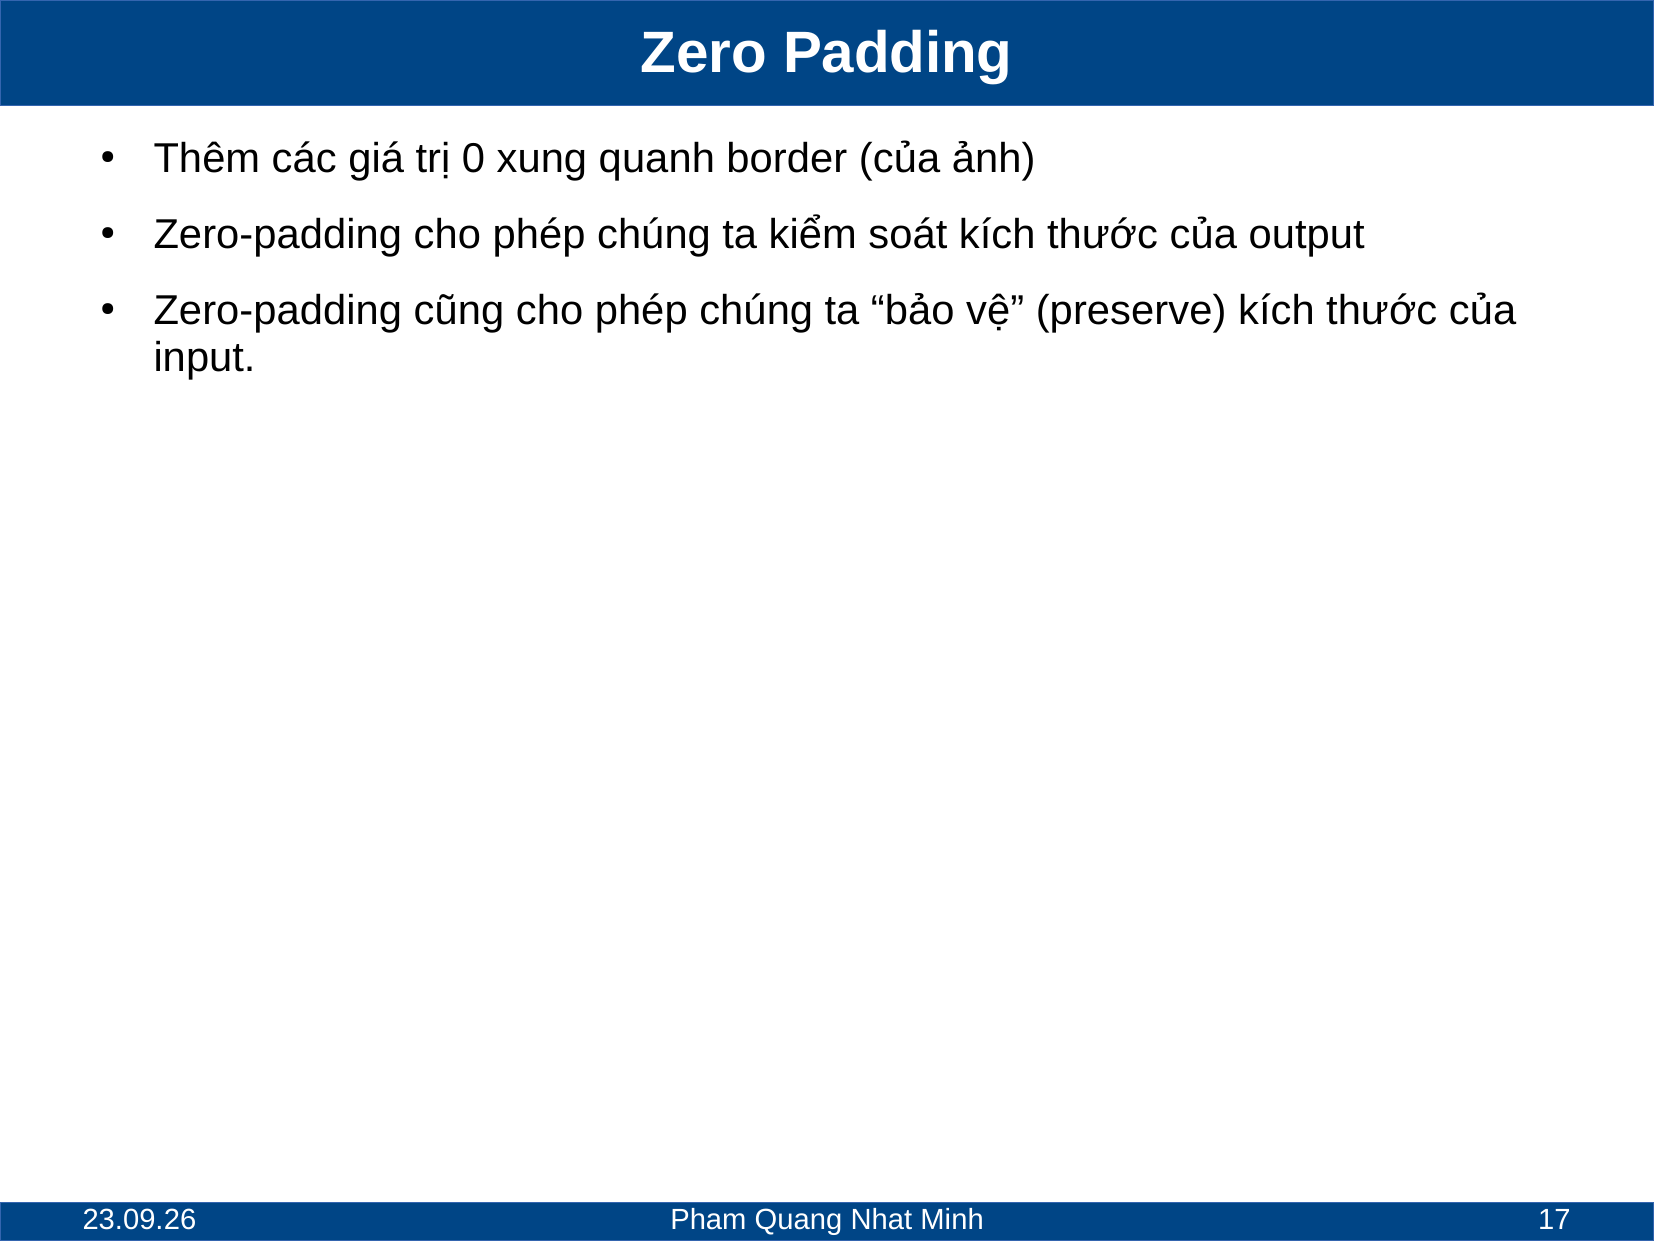

# Zero Padding
Thêm các giá trị 0 xung quanh border (của ảnh)
Zero-padding cho phép chúng ta kiểm soát kích thước của output
Zero-padding cũng cho phép chúng ta “bảo vệ” (preserve) kích thước của input.
Pham Quang Nhat Minh
17